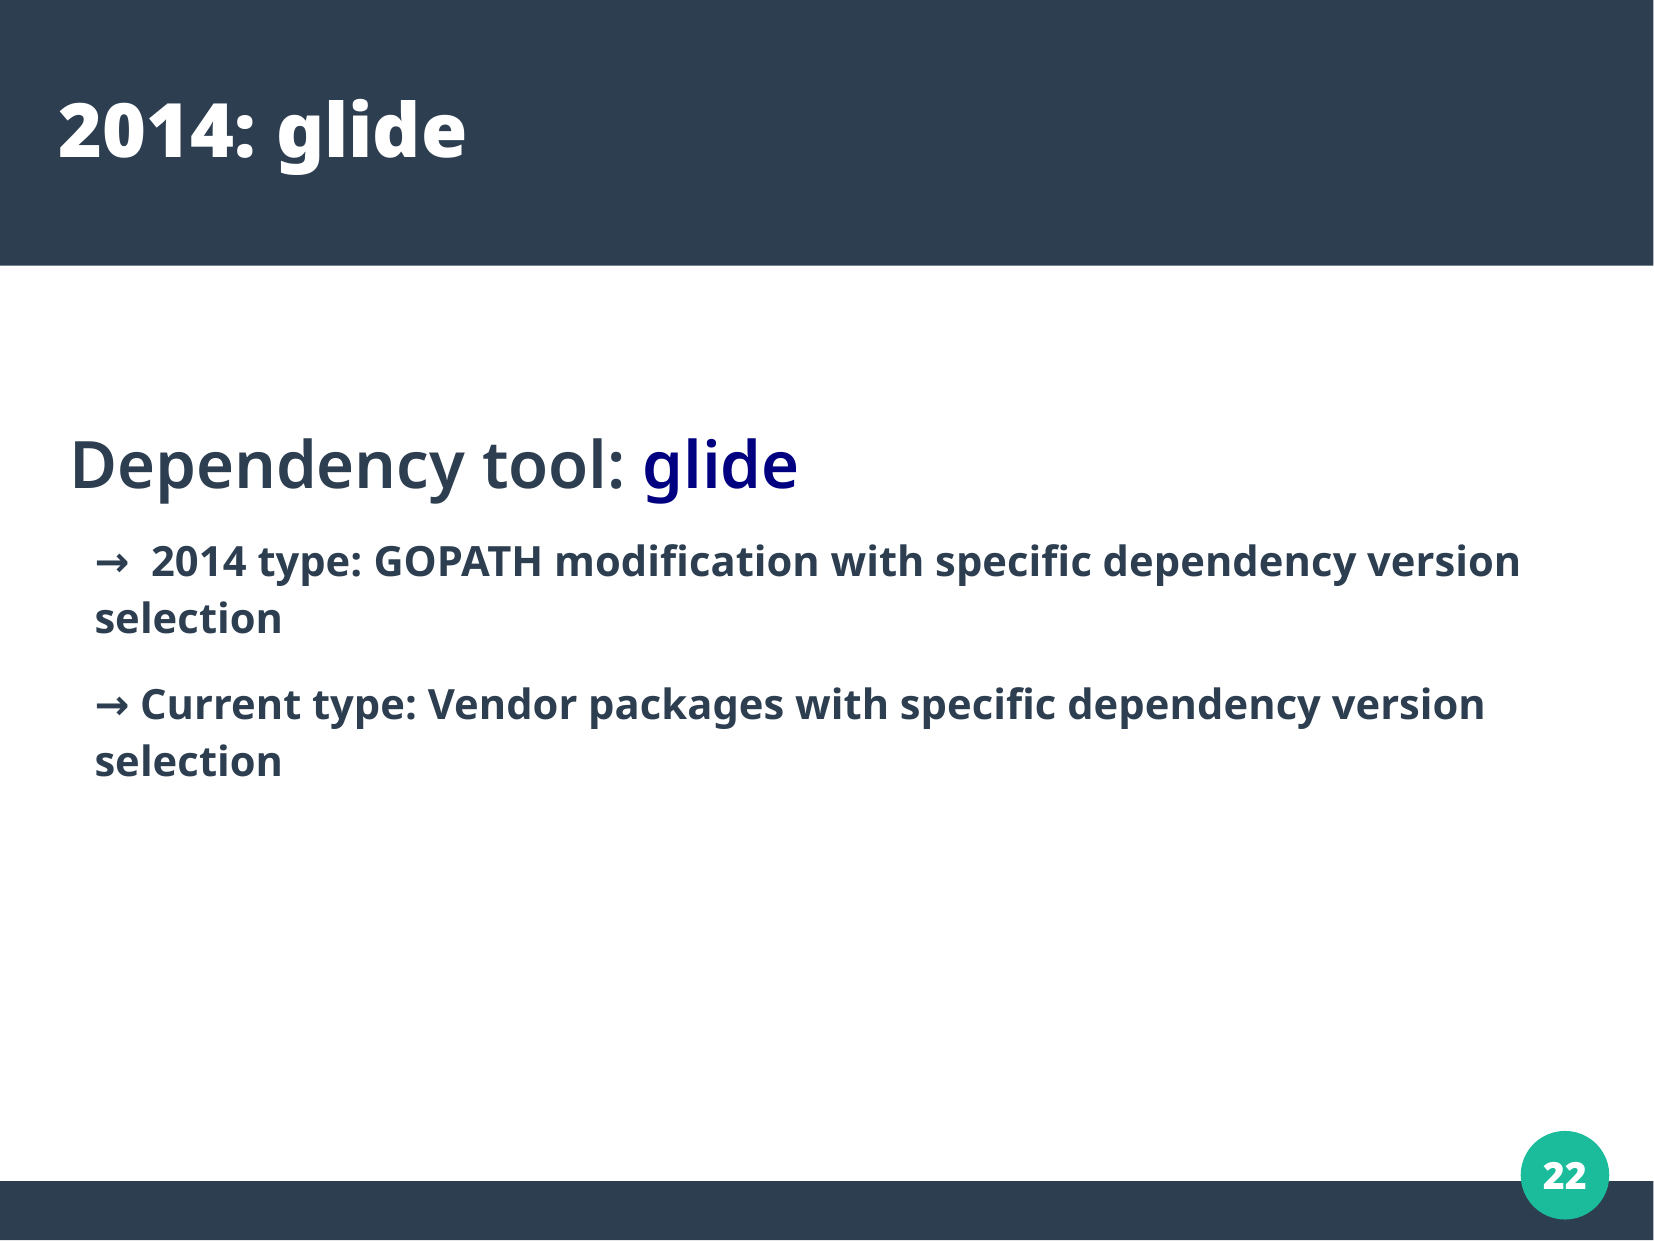

# 2014: glide
Dependency tool: glide
→ 2014 type: GOPATH modification with specific dependency version selection
→ Current type: Vendor packages with specific dependency version selection
22